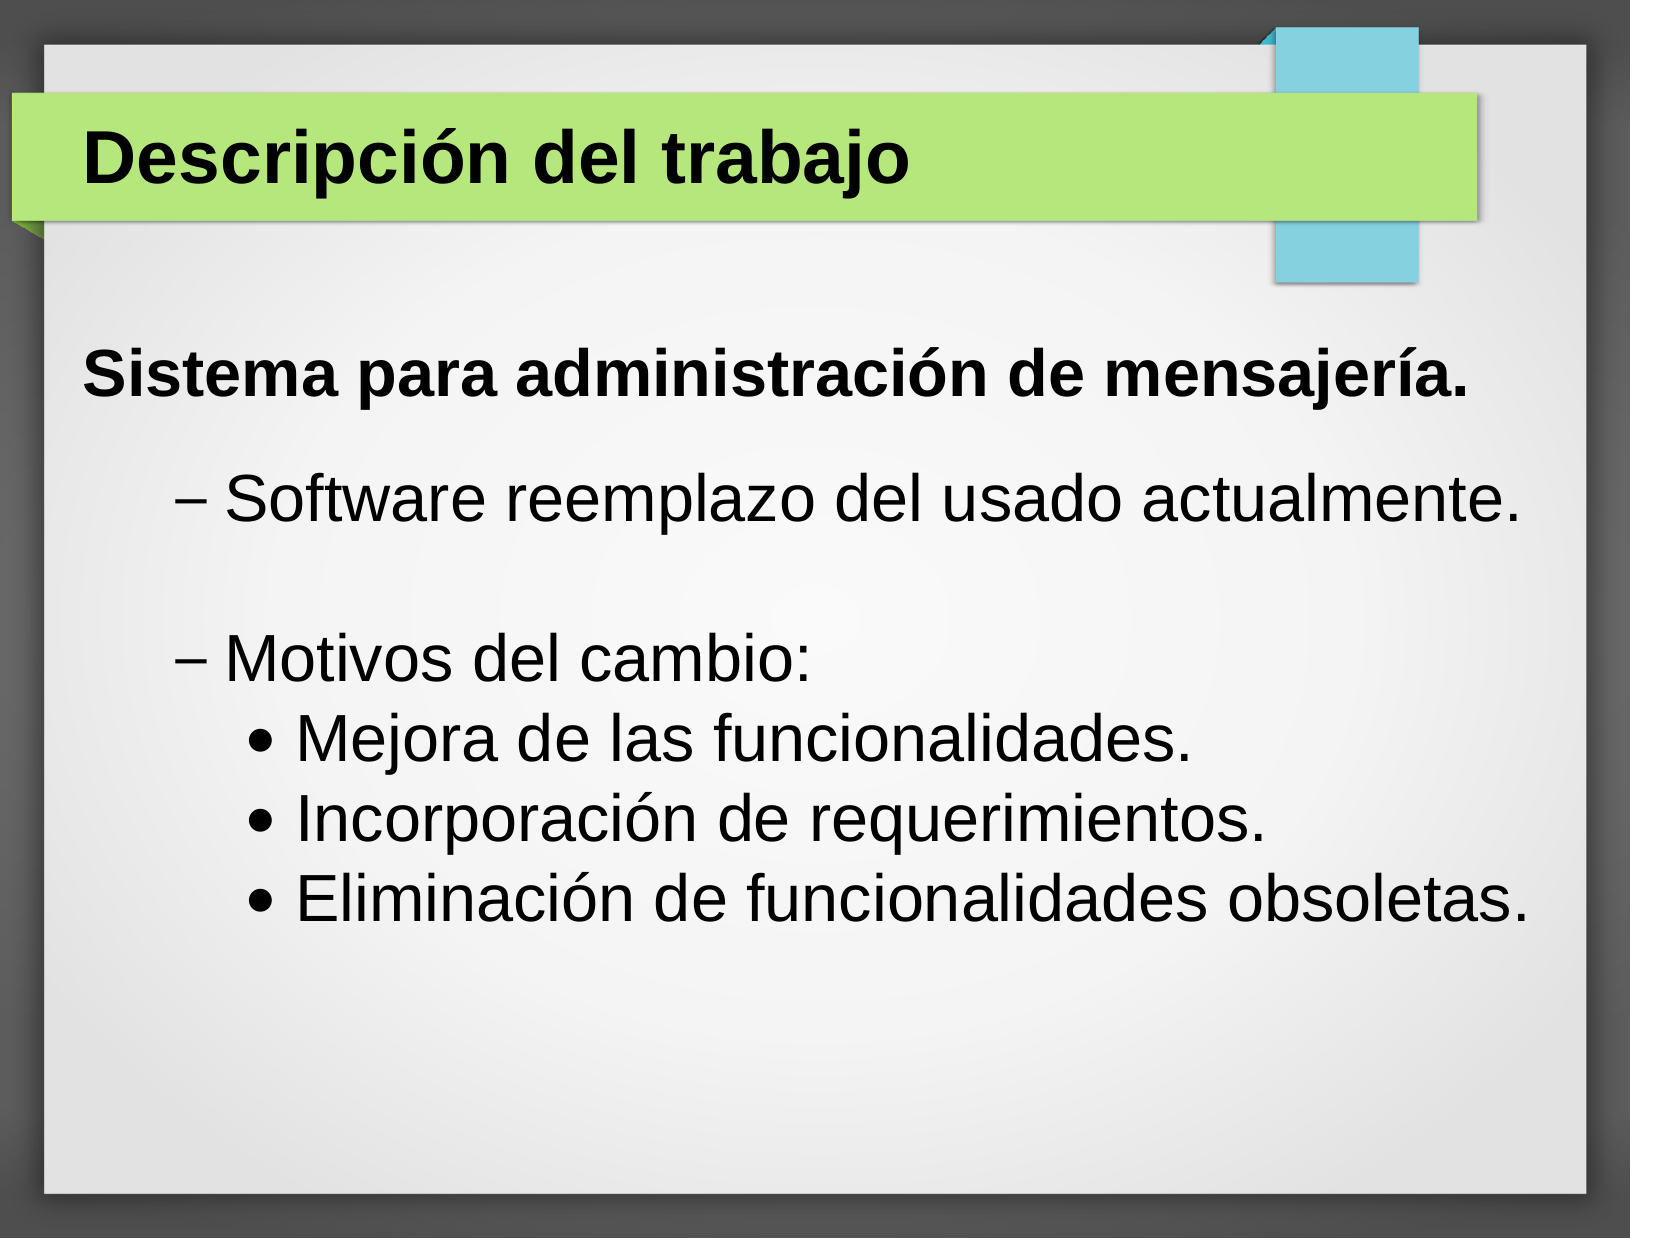

Descripción del trabajo
Sistema para administración de mensajería.
Software reemplazo del usado actualmente.
Motivos del cambio:
Mejora de las funcionalidades.
Incorporación de requerimientos.
Eliminación de funcionalidades obsoletas.